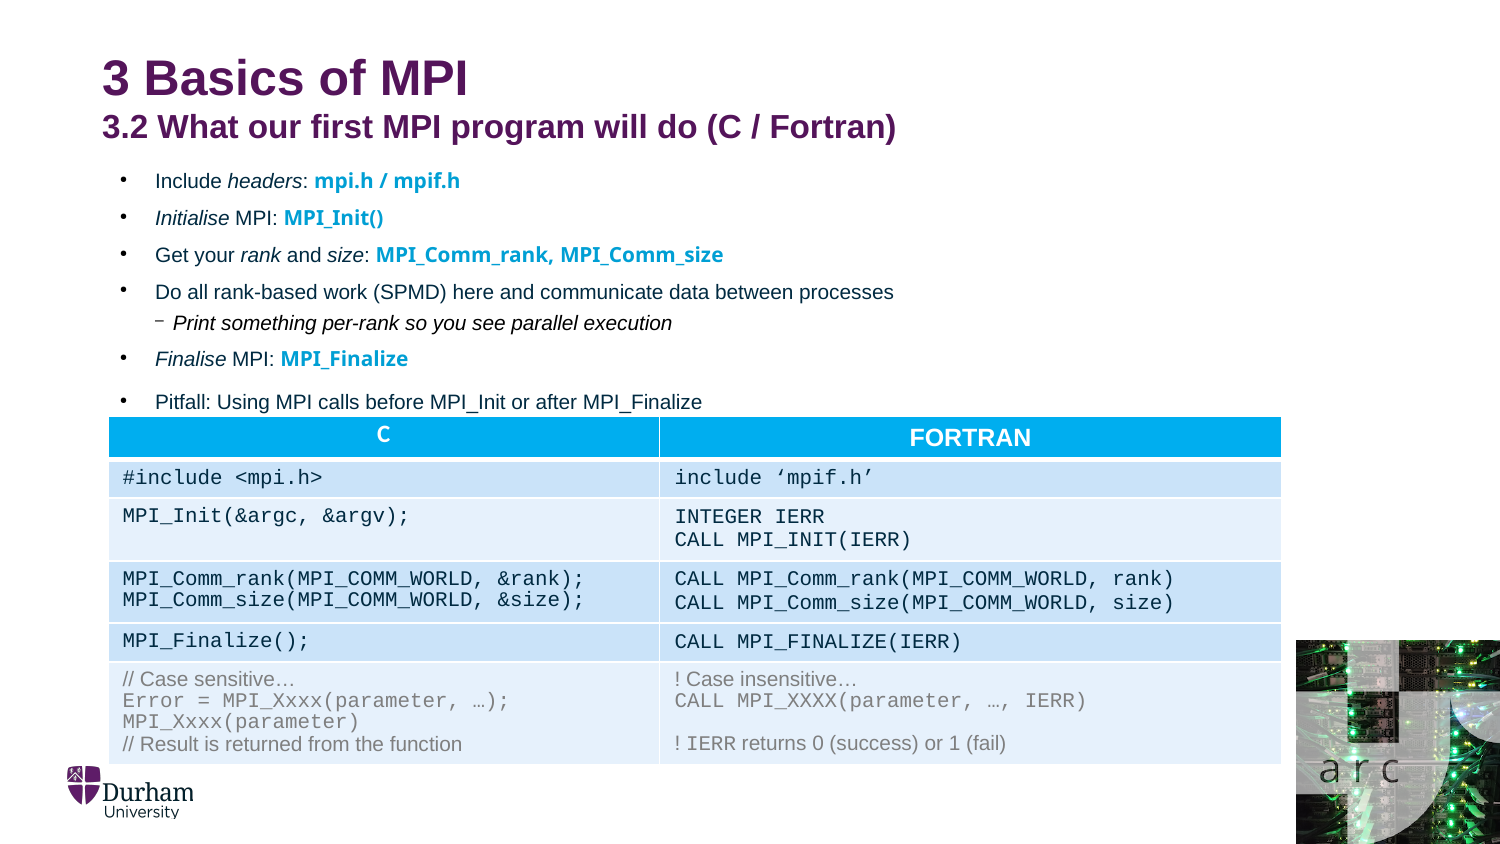

# 3 Basics of MPI 3.2 What our first MPI program will do (C / Fortran)
Include headers: mpi.h / mpif.h
Initialise MPI: MPI_Init()
Get your rank and size: MPI_Comm_rank, MPI_Comm_size
Do all rank-based work (SPMD) here and communicate data between processes
Print something per-rank so you see parallel execution
Finalise MPI: MPI_Finalize
Pitfall: Using MPI calls before MPI_Init or after MPI_Finalize
| C | FORTRAN |
| --- | --- |
| #include <mpi.h> | include ‘mpif.h’ |
| MPI\_Init(&argc, &argv); | INTEGER IERR CALL MPI\_INIT(IERR) |
| MPI\_Comm\_rank(MPI\_COMM\_WORLD, &rank); MPI\_Comm\_size(MPI\_COMM\_WORLD, &size); | CALL MPI\_Comm\_rank(MPI\_COMM\_WORLD, rank) CALL MPI\_Comm\_size(MPI\_COMM\_WORLD, size) |
| MPI\_Finalize(); | CALL MPI\_FINALIZE(IERR) |
| // Case sensitive… Error = MPI\_Xxxx(parameter, …); MPI\_Xxxx(parameter) // Result is returned from the function | ! Case insensitive… CALL MPI\_XXXX(parameter, …, IERR) ! IERR returns 0 (success) or 1 (fail) |